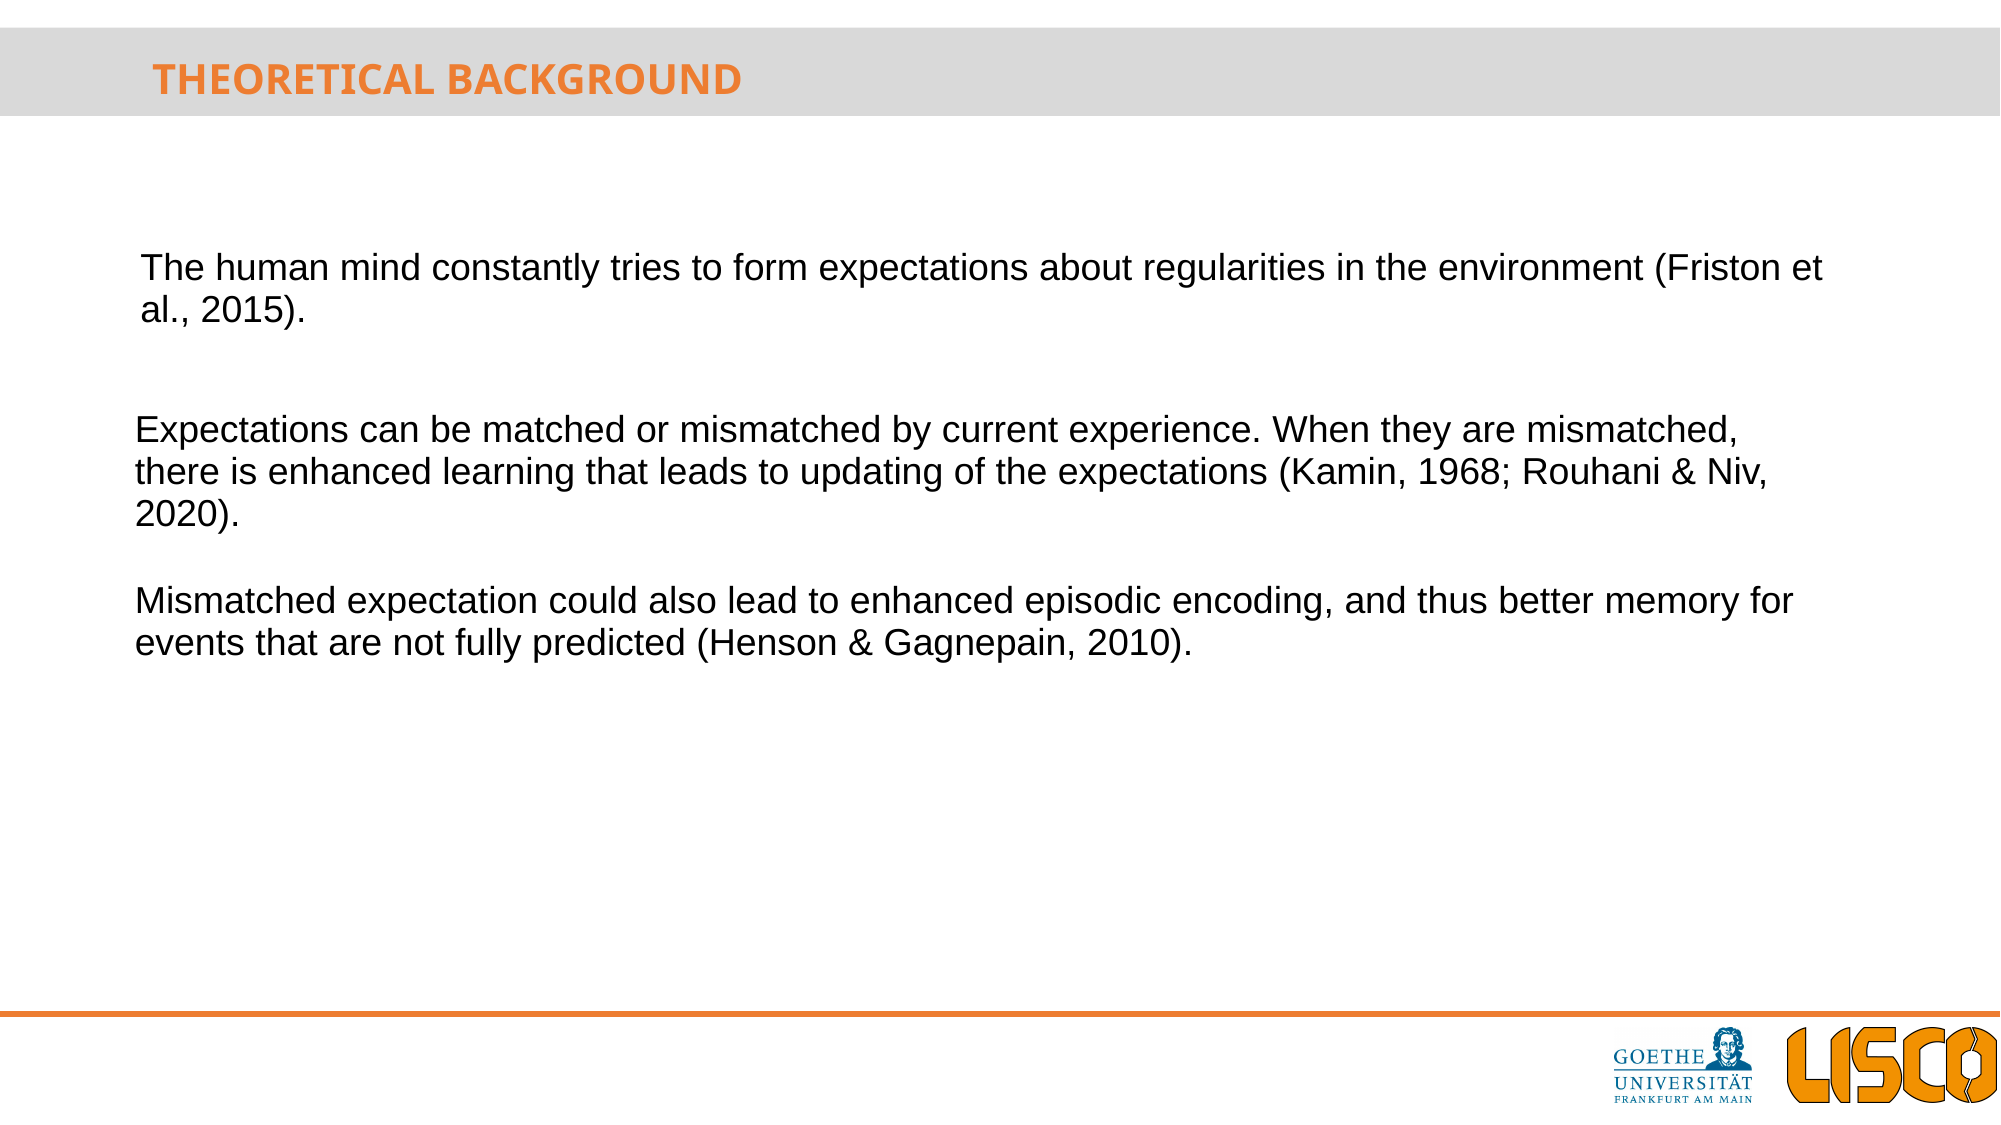

THEORETICAL BACKGROUND
The human mind constantly tries to form expectations about regularities in the environment (Friston et al., 2015).
Expectations can be matched or mismatched by current experience. When they are mismatched, there is enhanced learning that leads to updating of the expectations (Kamin, 1968; Rouhani & Niv, 2020).
Mismatched expectation could also lead to enhanced episodic encoding, and thus better memory for events that are not fully predicted (Henson & Gagnepain, 2010).